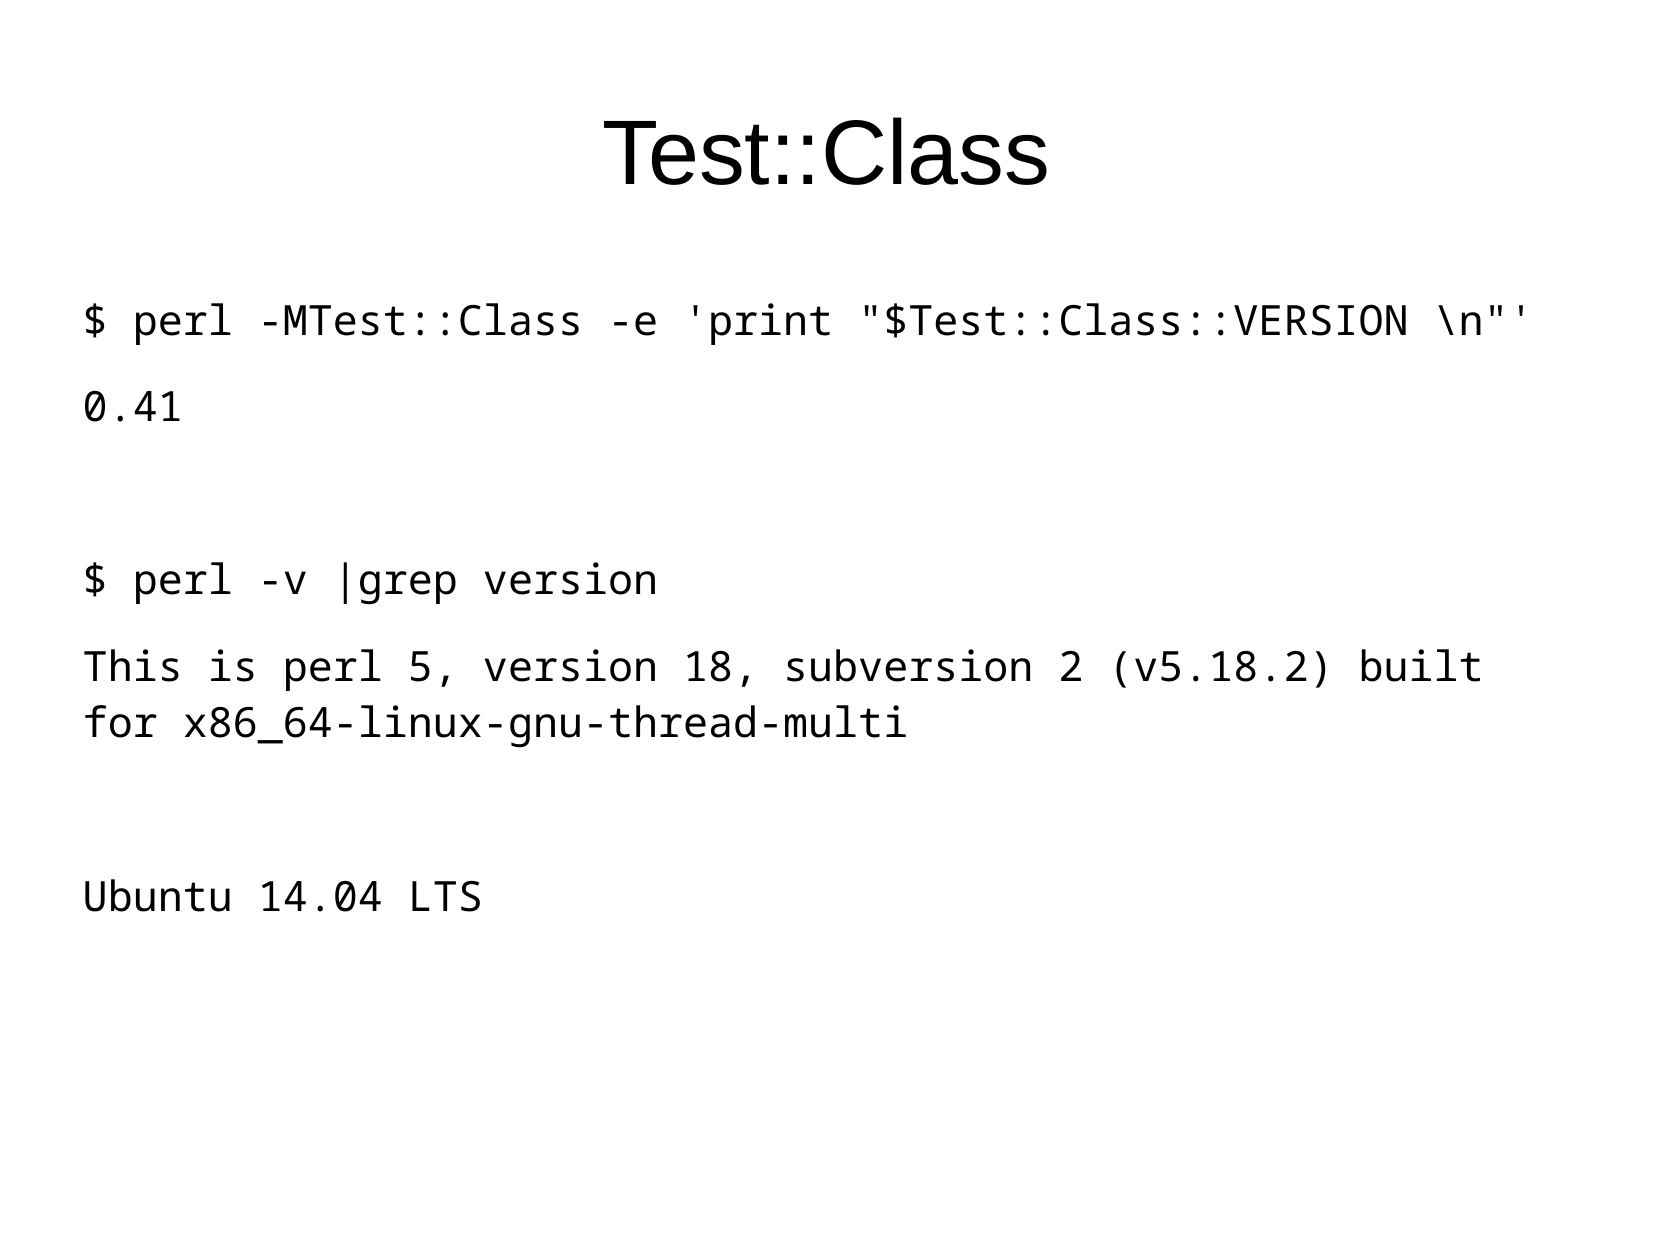

# Test::Class
$ perl -MTest::Class -e 'print "$Test::Class::VERSION \n"'
0.41
$ perl -v |grep version
This is perl 5, version 18, subversion 2 (v5.18.2) built for x86_64-linux-gnu-thread-multi
Ubuntu 14.04 LTS